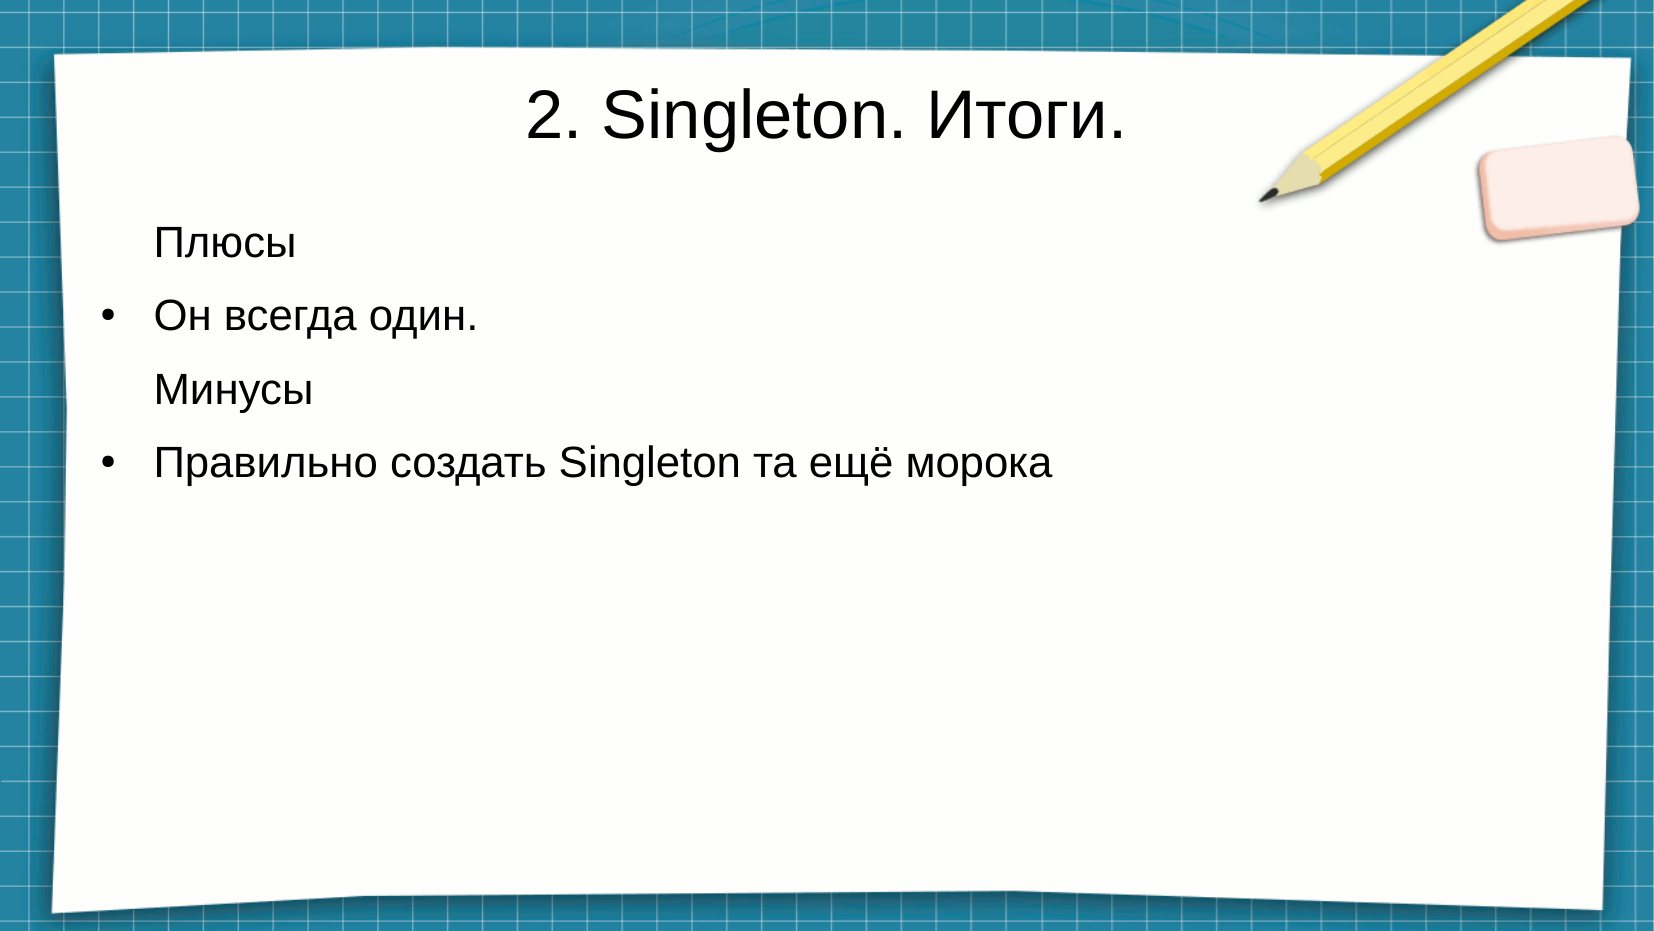

# 2. Singleton. Итоги.
Плюсы
Он всегда один.
Минусы
Правильно создать Singleton та ещё морока